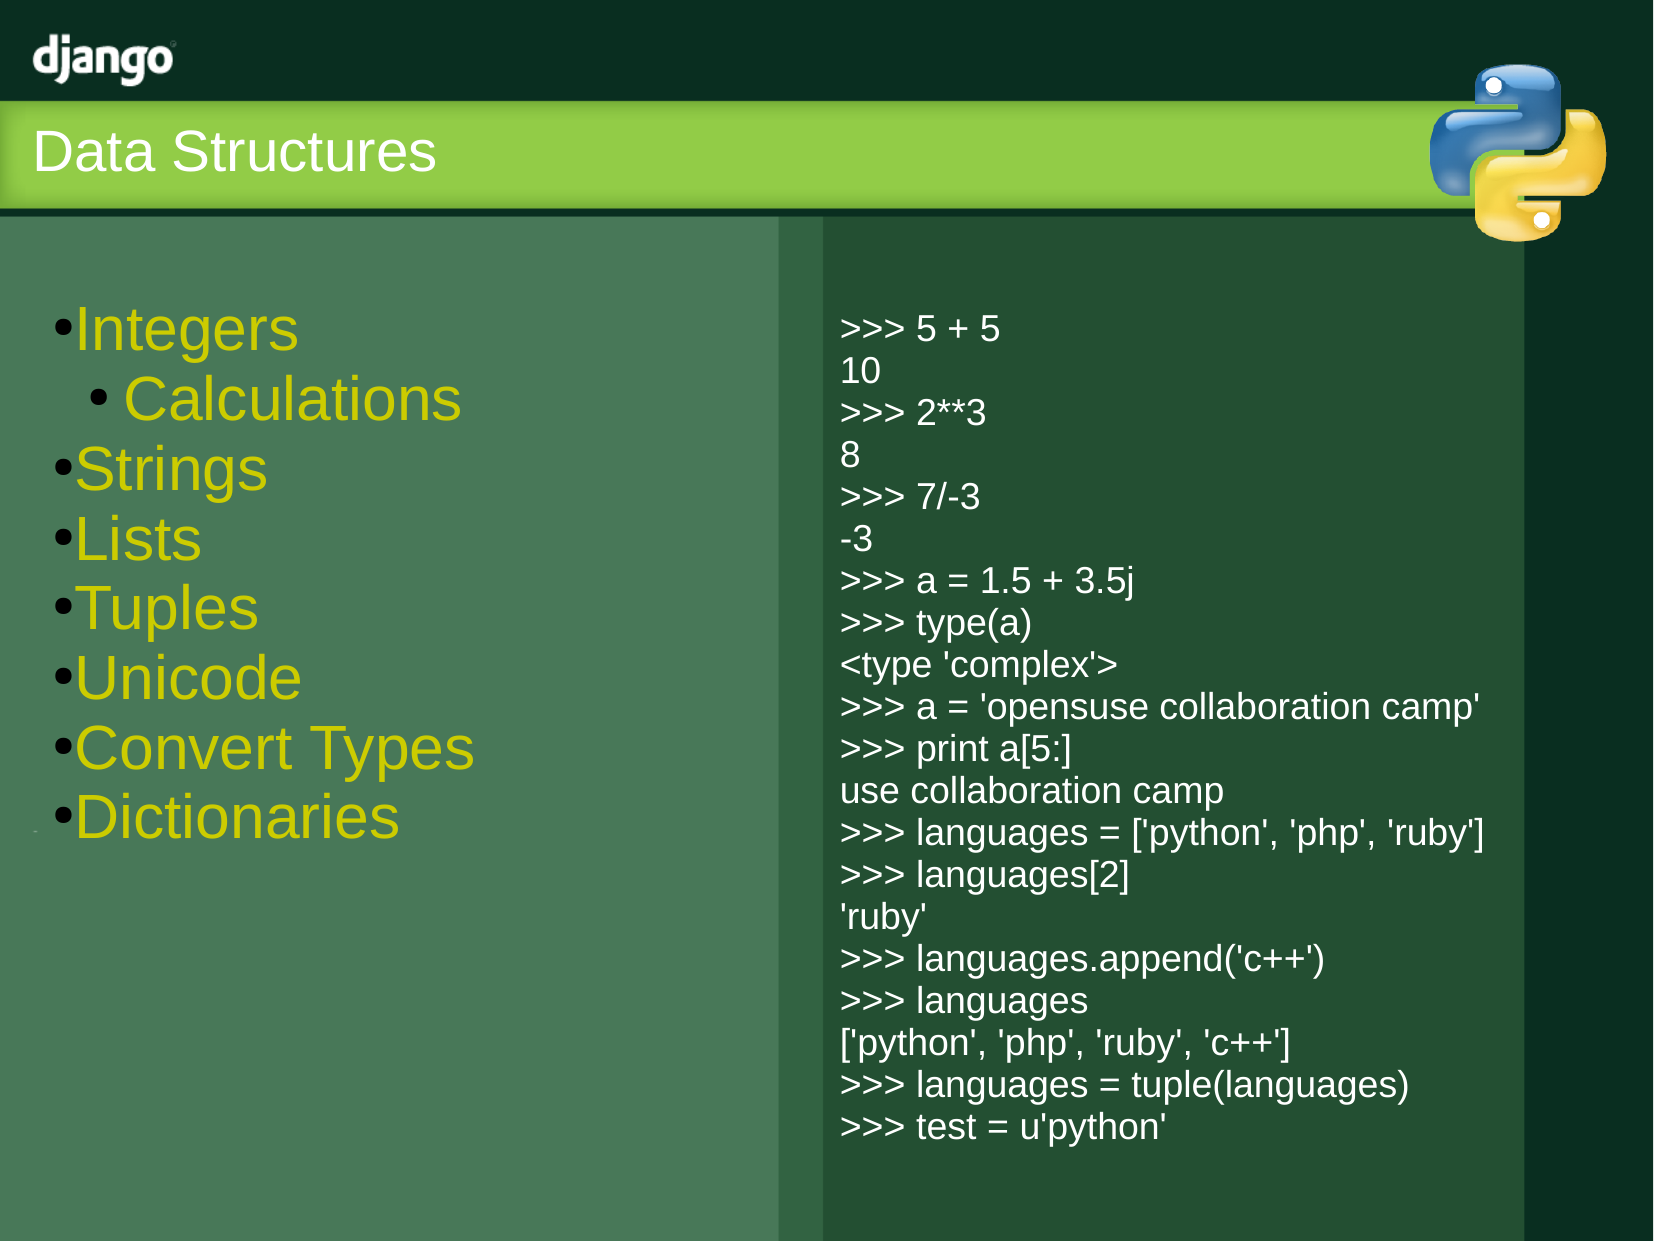

Data Structures
Integers
Calculations
Strings
Lists
Tuples
Unicode
Convert Types
Dictionaries
>>> 5 + 5
10
>>> 2**3
8
>>> 7/-3
-3
>>> a = 1.5 + 3.5j
>>> type(a)
<type 'complex'>
>>> a = 'opensuse collaboration camp'
>>> print a[5:]
use collaboration camp
>>> languages = ['python', 'php', 'ruby']
>>> languages[2]
'ruby'
>>> languages.append('c++')
>>> languages
['python', 'php', 'ruby', 'c++']
>>> languages = tuple(languages)
>>> test = u'python'